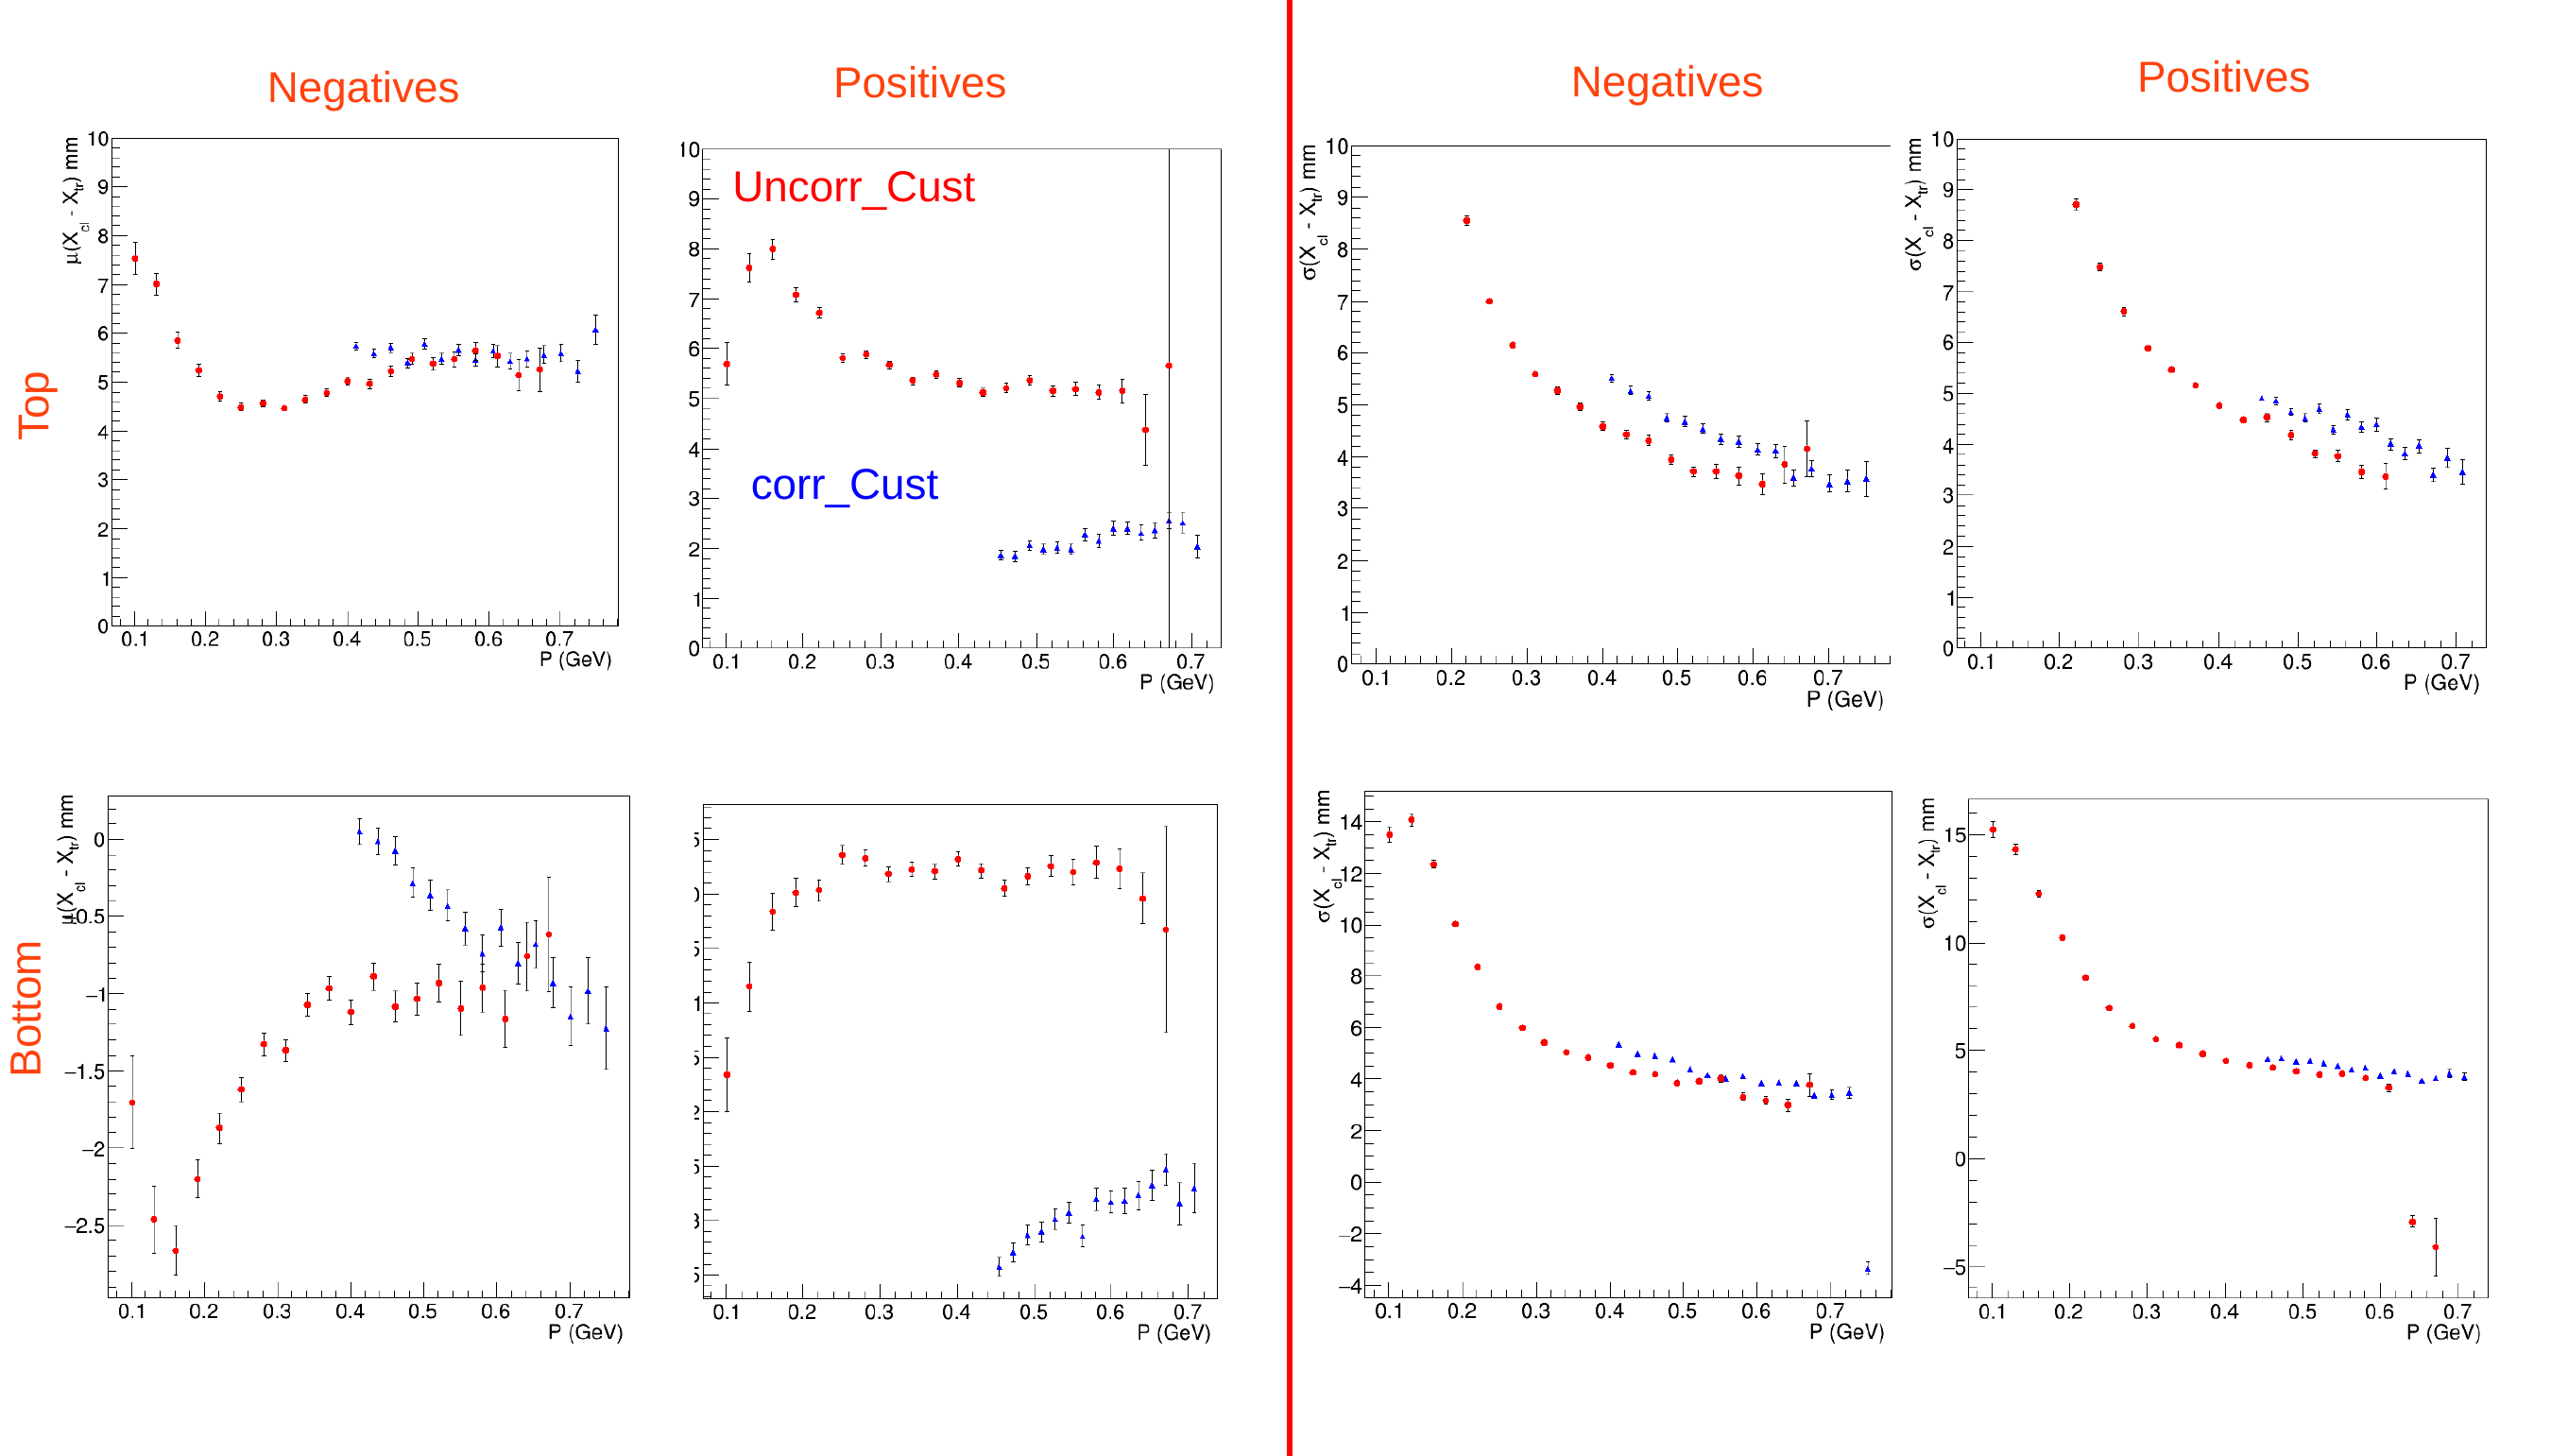

Positives
Negatives
Positives
Negatives
Uncorr_Cust
Top
corr_Cust
Bottom